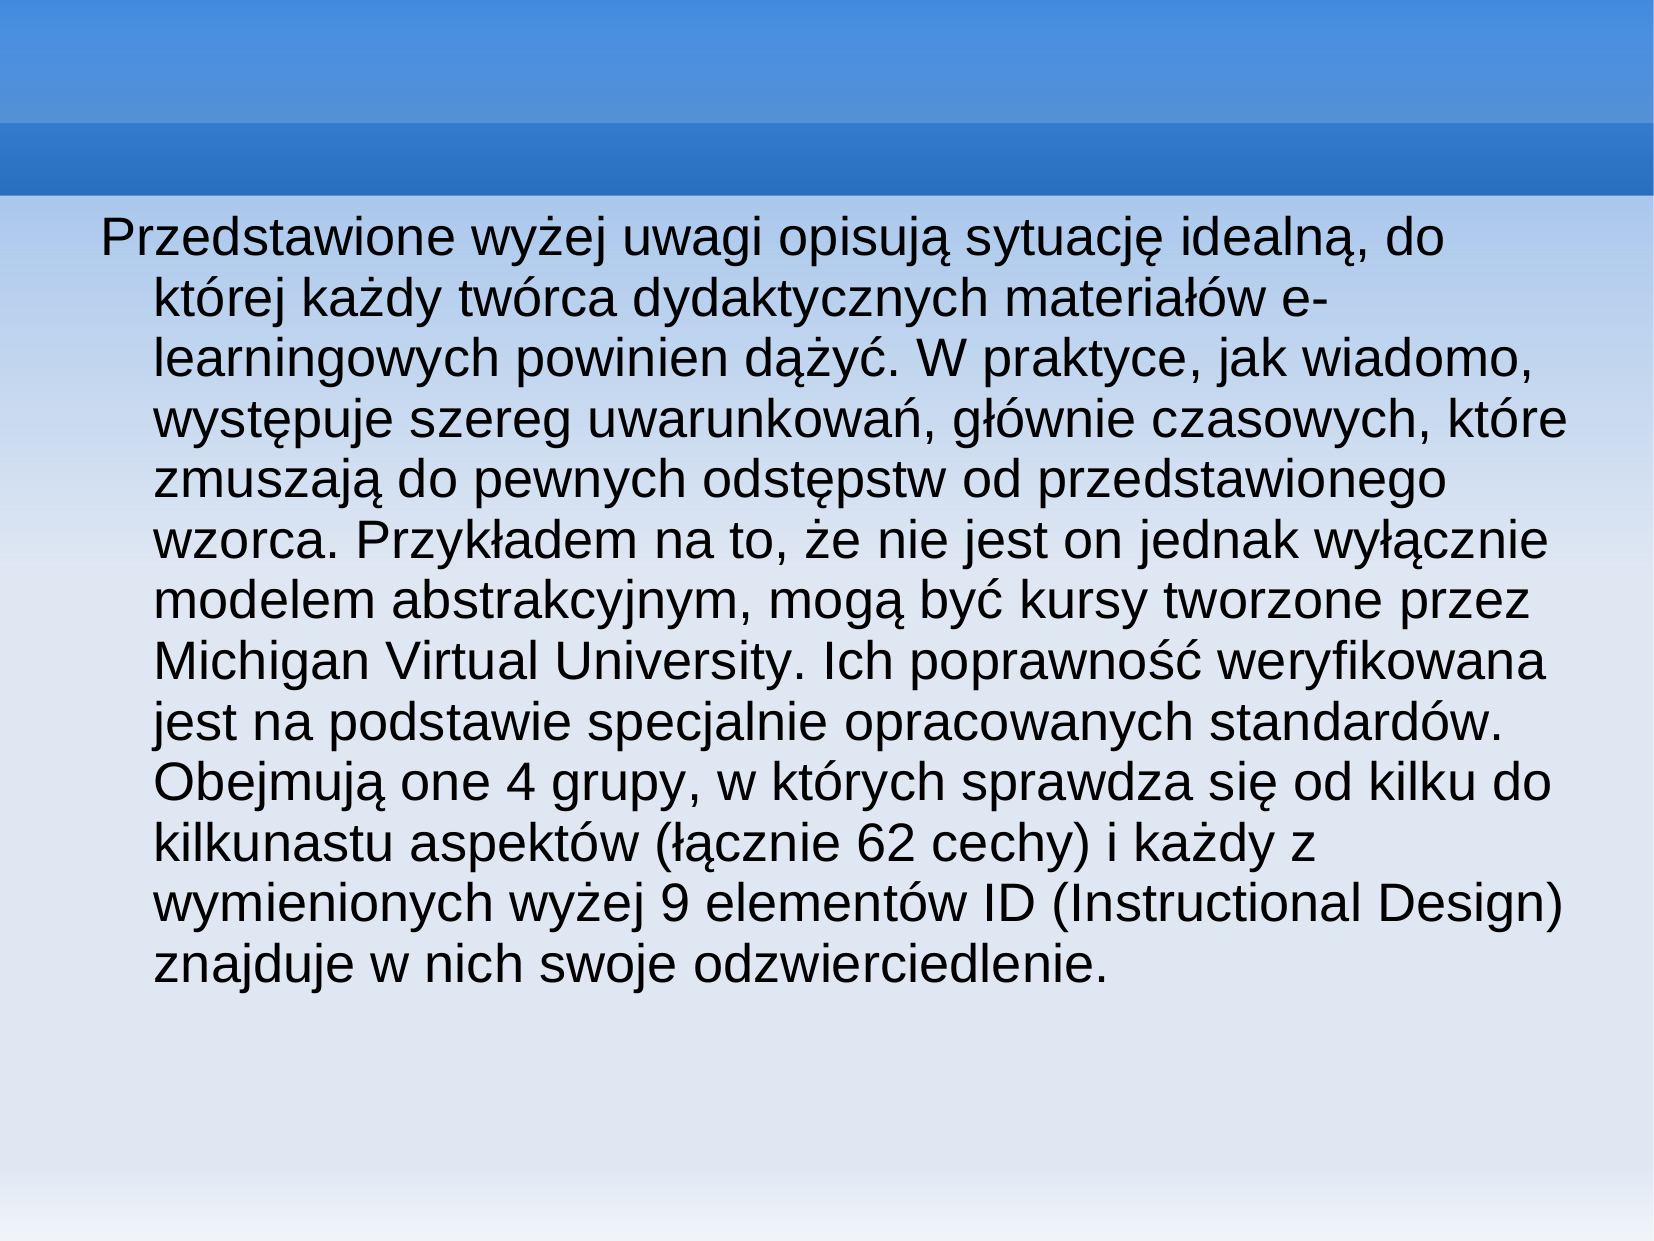

#
Przedstawione wyżej uwagi opisują sytuację idealną, do której każdy twórca dydaktycznych materiałów e-learningowych powinien dążyć. W praktyce, jak wiadomo, występuje szereg uwarunkowań, głównie czasowych, które zmuszają do pewnych odstępstw od przedstawionego wzorca. Przykładem na to, że nie jest on jednak wyłącznie modelem abstrakcyjnym, mogą być kursy tworzone przez Michigan Virtual University. Ich poprawność weryfikowana jest na podstawie specjalnie opracowanych standardów. Obejmują one 4 grupy, w których sprawdza się od kilku do kilkunastu aspektów (łącznie 62 cechy) i każdy z wymienionych wyżej 9 elementów ID (Instructional Design) znajduje w nich swoje odzwierciedlenie.